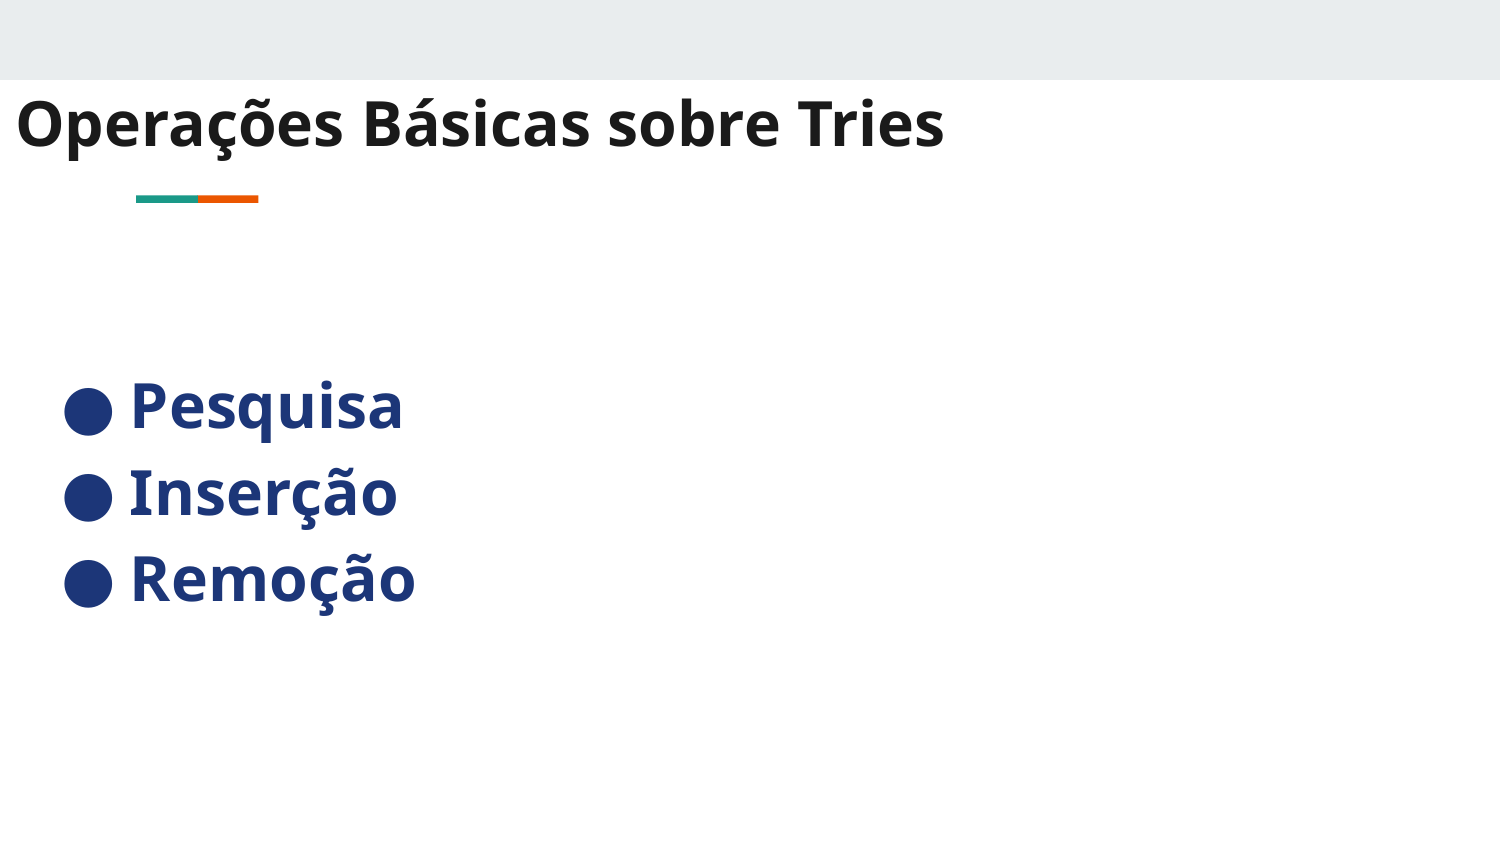

Operações Básicas sobre Tries
# Pesquisa
Inserção
Remoção